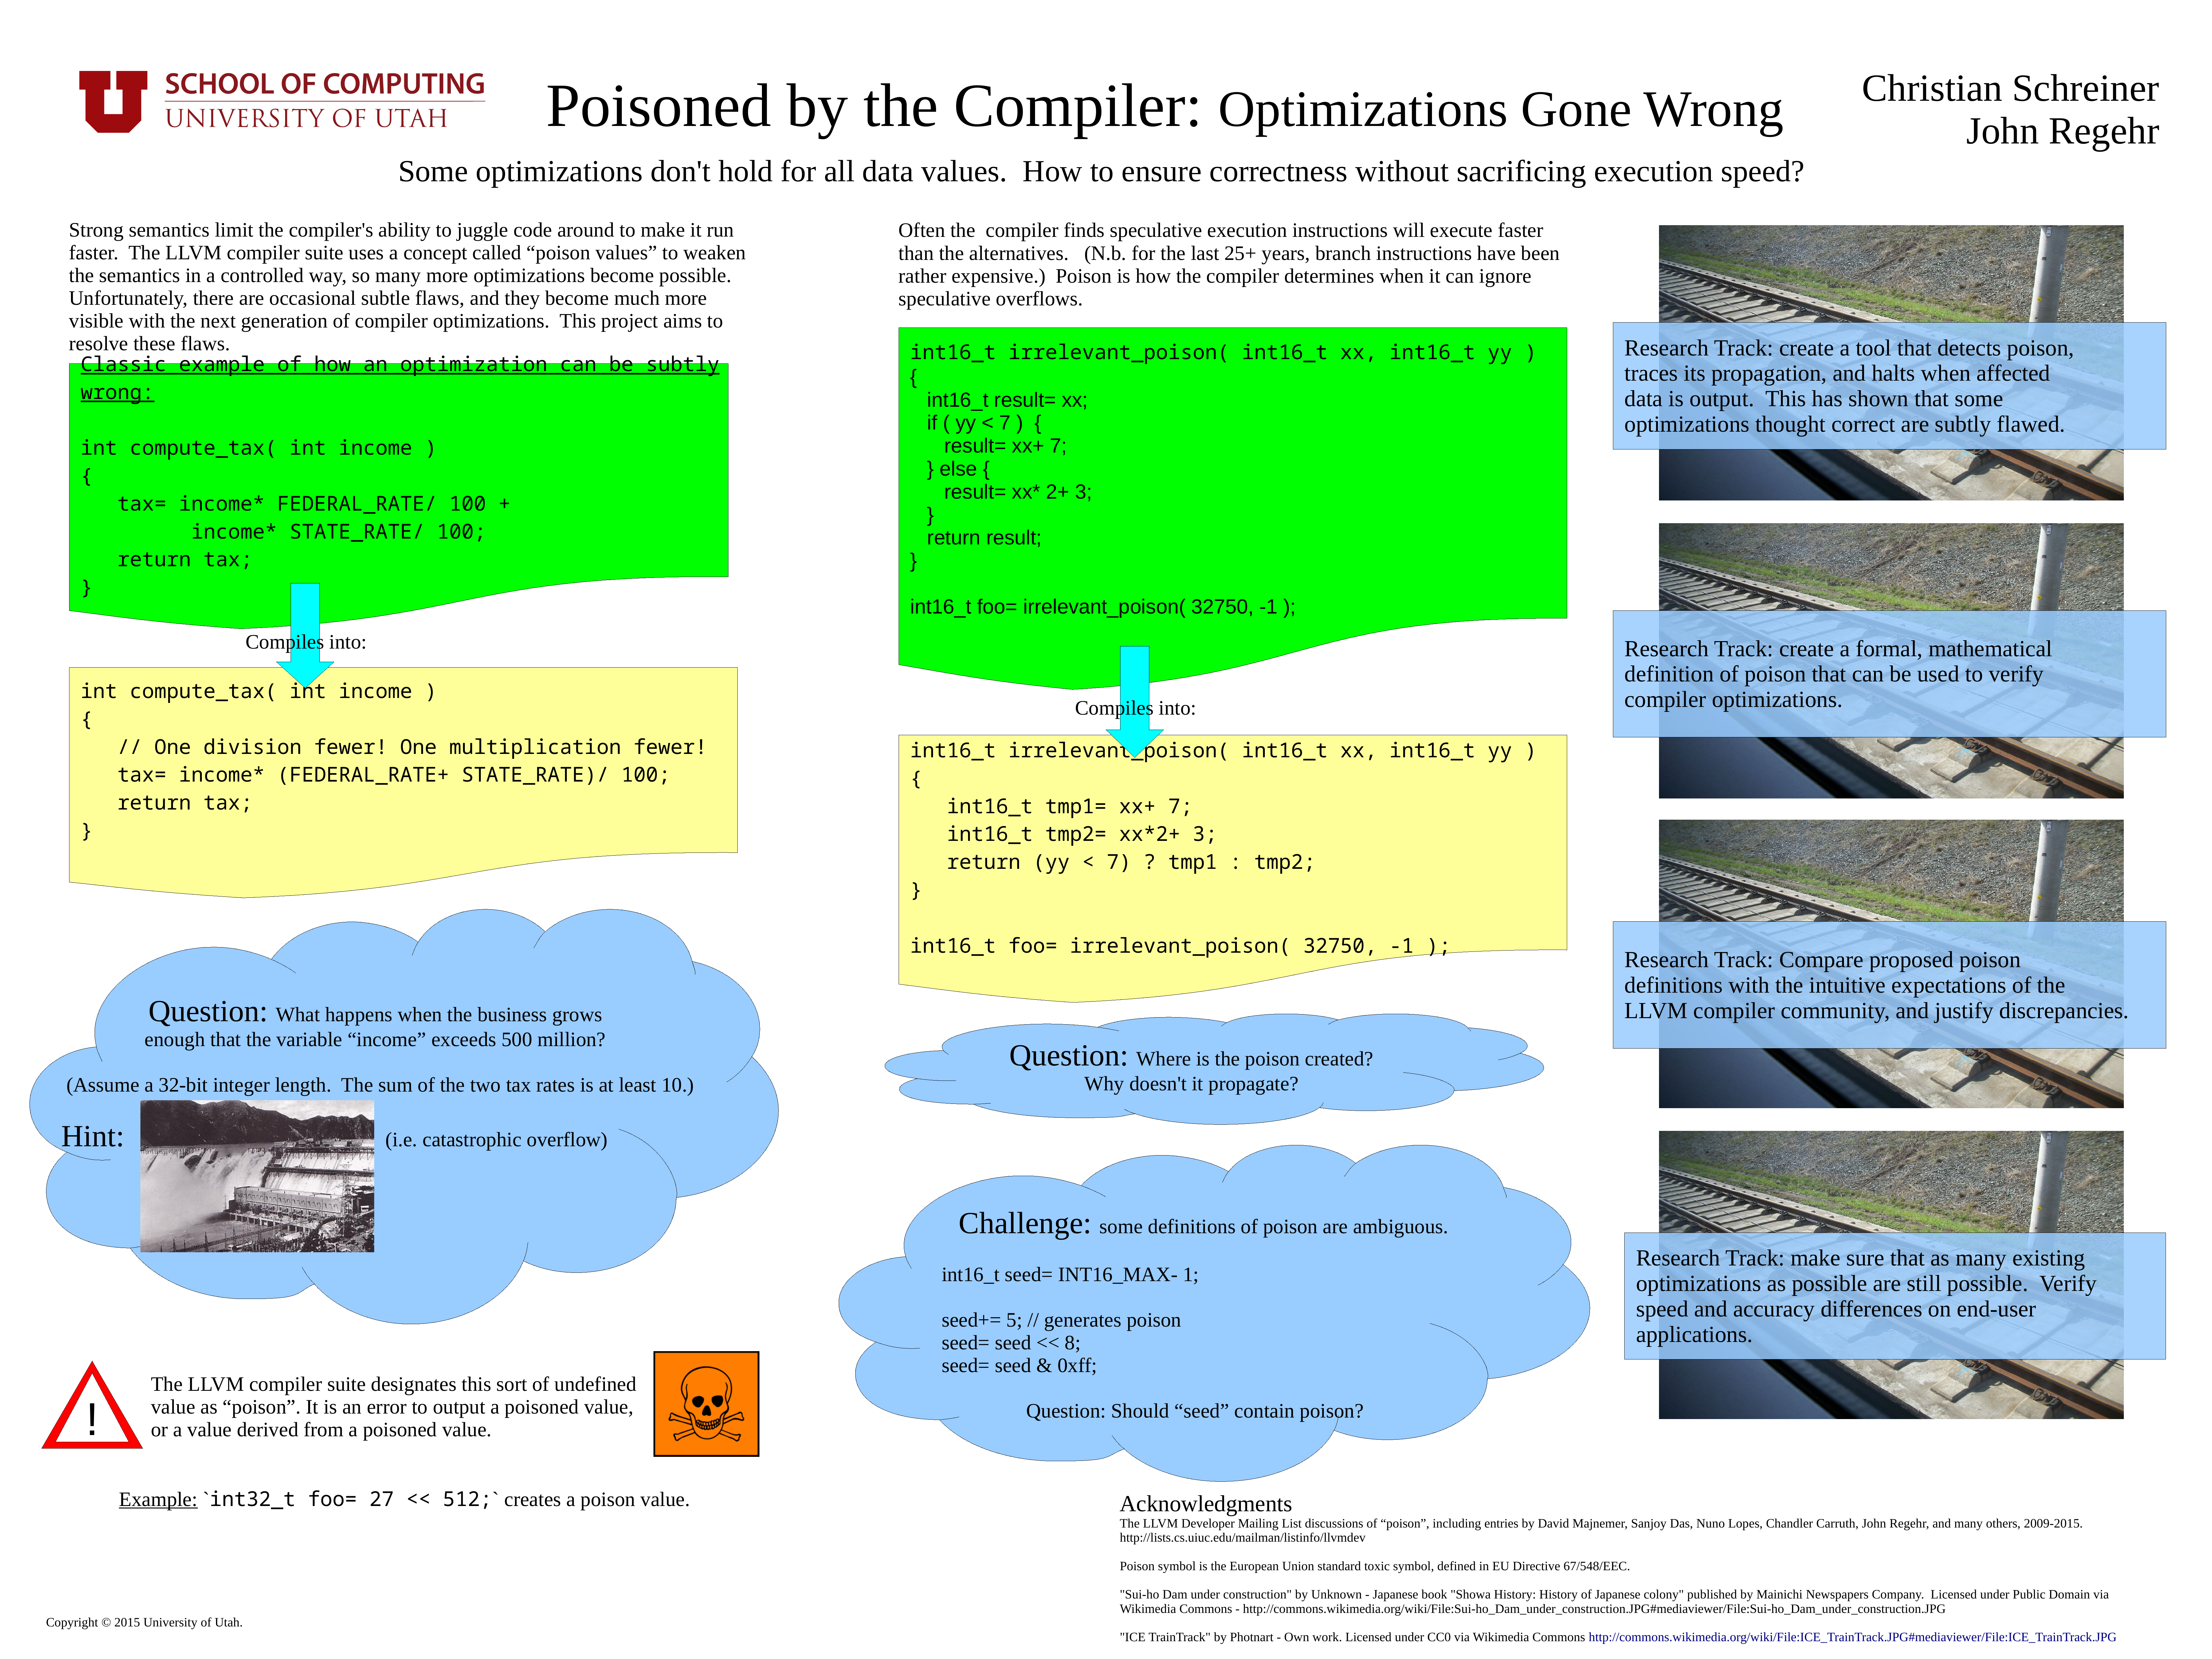

Christian Schreiner
John Regehr
Poisoned by the Compiler: Optimizations Gone Wrong
Some optimizations don't hold for all data values. How to ensure correctness without sacrificing execution speed?
Strong semantics limit the compiler's ability to juggle code around to make it run
faster. The LLVM compiler suite uses a concept called “poison values” to weaken
the semantics in a controlled way, so many more optimizations become possible. Unfortunately, there are occasional subtle flaws, and they become much more visible with the next generation of compiler optimizations. This project aims to resolve these flaws.
Often the compiler finds speculative execution instructions will execute faster than the alternatives. (N.b. for the last 25+ years, branch instructions have been rather expensive.) Poison is how the compiler determines when it can ignore speculative overflows.
Research Track: create a tool that detects poison,
traces its propagation, and halts when affected
data is output. This has shown that some
optimizations thought correct are subtly flawed.
int16_t irrelevant_poison( int16_t xx, int16_t yy )
{
 int16_t result= xx;
 if ( yy < 7 ) {
 result= xx+ 7;
 } else {
 result= xx* 2+ 3;
 }
 return result;
}
int16_t foo= irrelevant_poison( 32750, -1 );
Classic example of how an optimization can be subtly wrong:
int compute_tax( int income )
{
 tax= income* FEDERAL_RATE/ 100 +
 income* STATE_RATE/ 100;
 return tax;
}
Research Track: create a formal, mathematical
definition of poison that can be used to verify
compiler optimizations.
Compiles into:
int compute_tax( int income )
{
 // One division fewer! One multiplication fewer!
 tax= income* (FEDERAL_RATE+ STATE_RATE)/ 100;
 return tax;
}
Compiles into:
int16_t irrelevant_poison( int16_t xx, int16_t yy )
{
 int16_t tmp1= xx+ 7;
 int16_t tmp2= xx*2+ 3;
 return (yy < 7) ? tmp1 : tmp2;
}
int16_t foo= irrelevant_poison( 32750, -1 );
Question: What happens when the business grows
enough that the variable “income” exceeds 500 million?
 (Assume a 32-bit integer length. The sum of the two tax rates is at least 10.)
Hint: (i.e. catastrophic overflow)
Research Track: Compare proposed poison
definitions with the intuitive expectations of the
LLVM compiler community, and justify discrepancies.
Question: Where is the poison created?
Why doesn't it propagate?
 Challenge: some definitions of poison are ambiguous.
int16_t seed= INT16_MAX- 1;
seed+= 5; // generates poison
seed= seed << 8;
seed= seed & 0xff;
Question: Should “seed” contain poison?
Research Track: make sure that as many existing
optimizations as possible are still possible. Verify
speed and accuracy differences on end-user
applications.
!
The LLVM compiler suite designates this sort of undefined value as “poison”. It is an error to output a poisoned value, or a value derived from a poisoned value.
Example: `int32_t foo= 27 << 512;` creates a poison value.
Acknowledgments
The LLVM Developer Mailing List discussions of “poison”, including entries by David Majnemer, Sanjoy Das, Nuno Lopes, Chandler Carruth, John Regehr, and many others, 2009-2015. http://lists.cs.uiuc.edu/mailman/listinfo/llvmdev
Poison symbol is the European Union standard toxic symbol, defined in EU Directive 67/548/EEC.
"Sui-ho Dam under construction" by Unknown - Japanese book "Showa History: History of Japanese colony" published by Mainichi Newspapers Company. Licensed under Public Domain via Wikimedia Commons - http://commons.wikimedia.org/wiki/File:Sui-ho_Dam_under_construction.JPG#mediaviewer/File:Sui-ho_Dam_under_construction.JPG
"ICE TrainTrack" by Photnart - Own work. Licensed under CC0 via Wikimedia Commons http://commons.wikimedia.org/wiki/File:ICE_TrainTrack.JPG#mediaviewer/File:ICE_TrainTrack.JPG
Copyright © 2015 University of Utah.